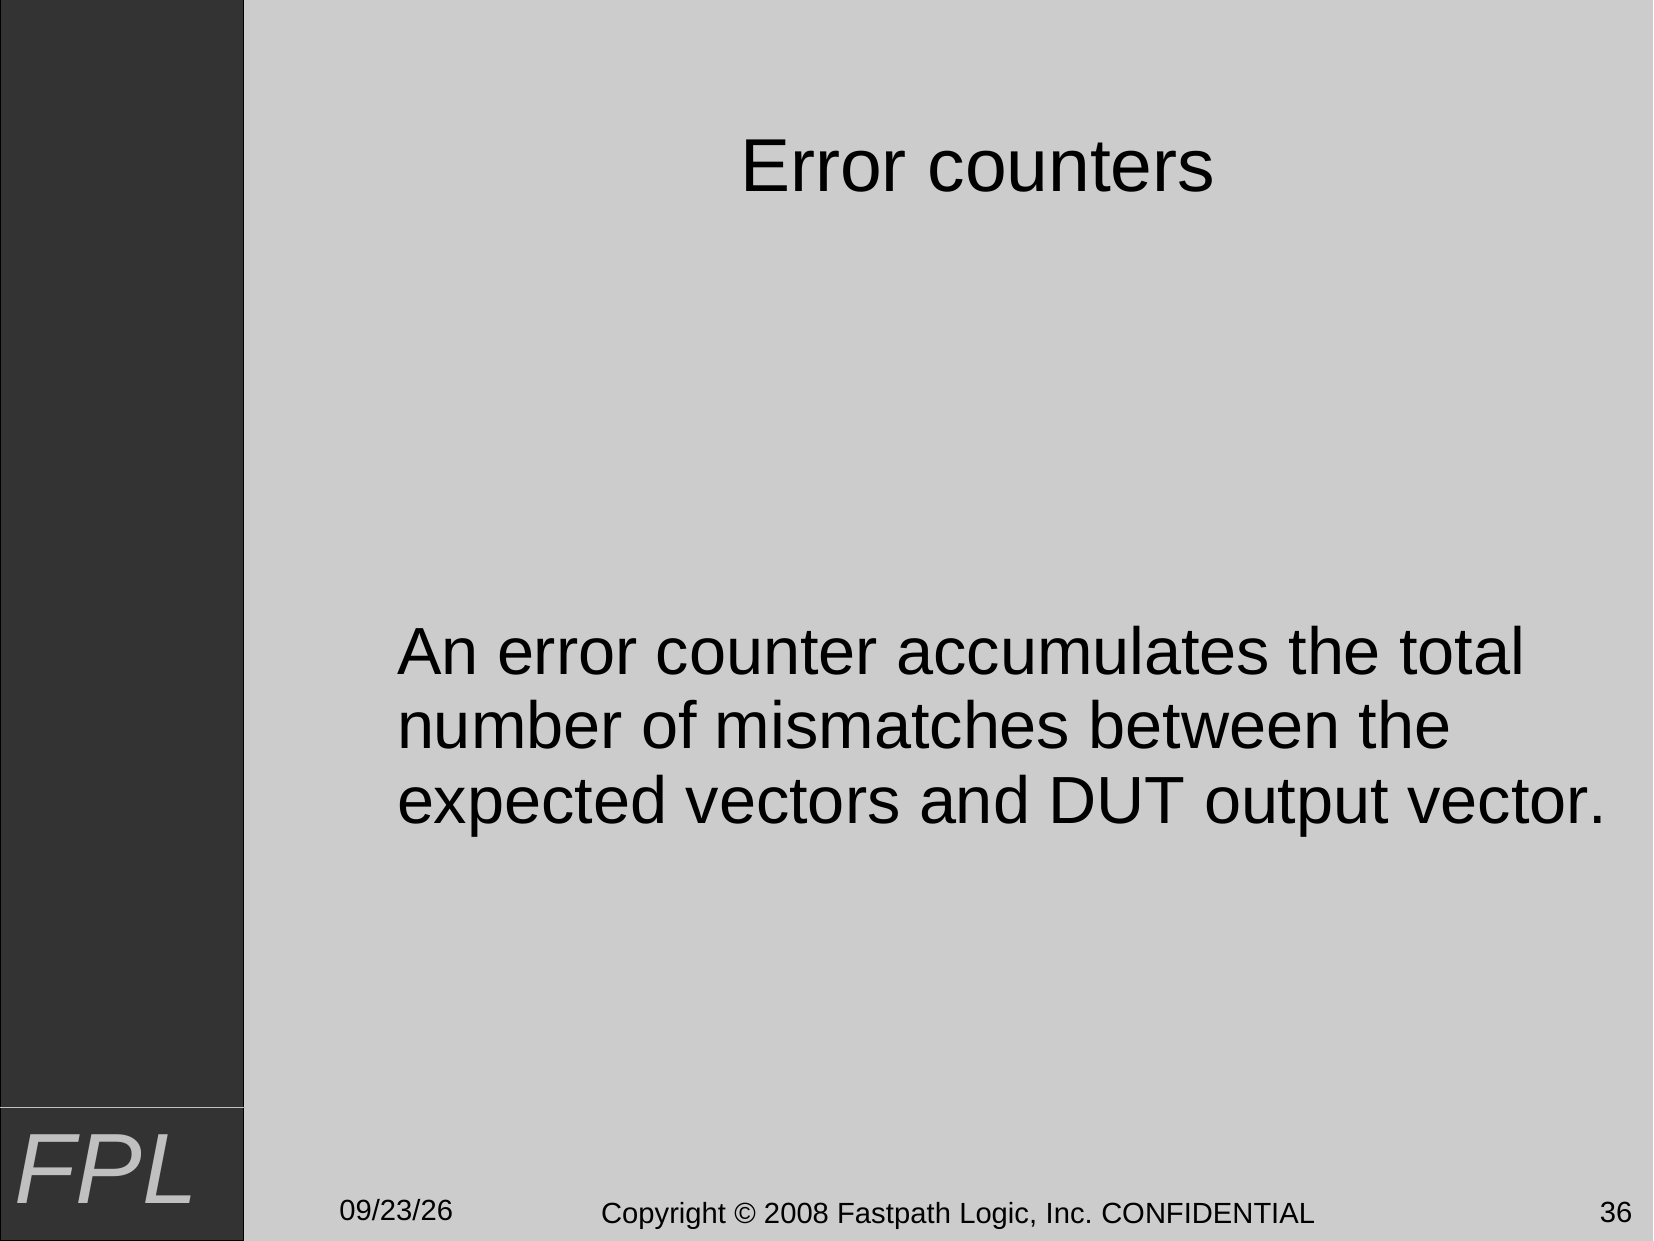

# Error counters
An error counter accumulates the total number of mismatches between the expected vectors and DUT output vector.
36
© 2008 FASTPATH LOGIC INC.